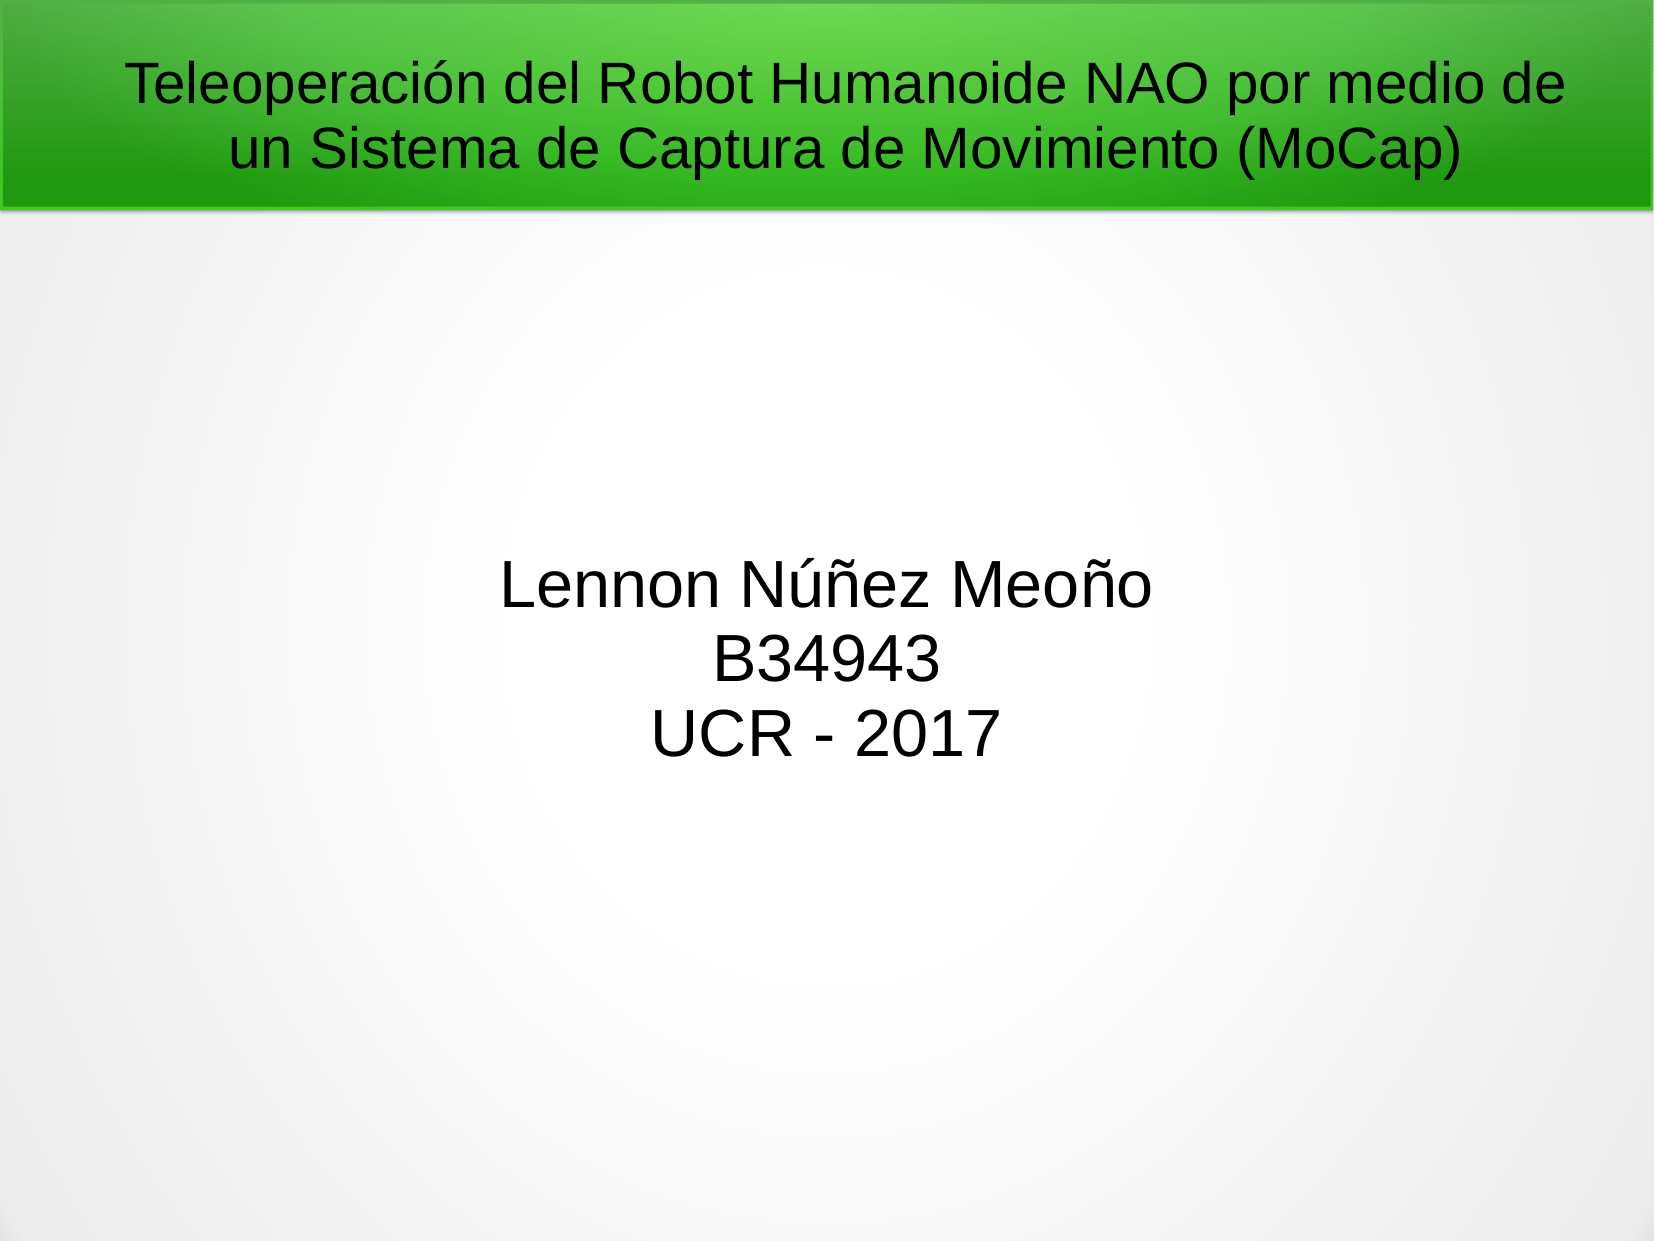

# Teleoperación del Robot Humanoide NAO por medio de un Sistema de Captura de Movimiento (MoCap)
Lennon Núñez Meoño
B34943
UCR - 2017